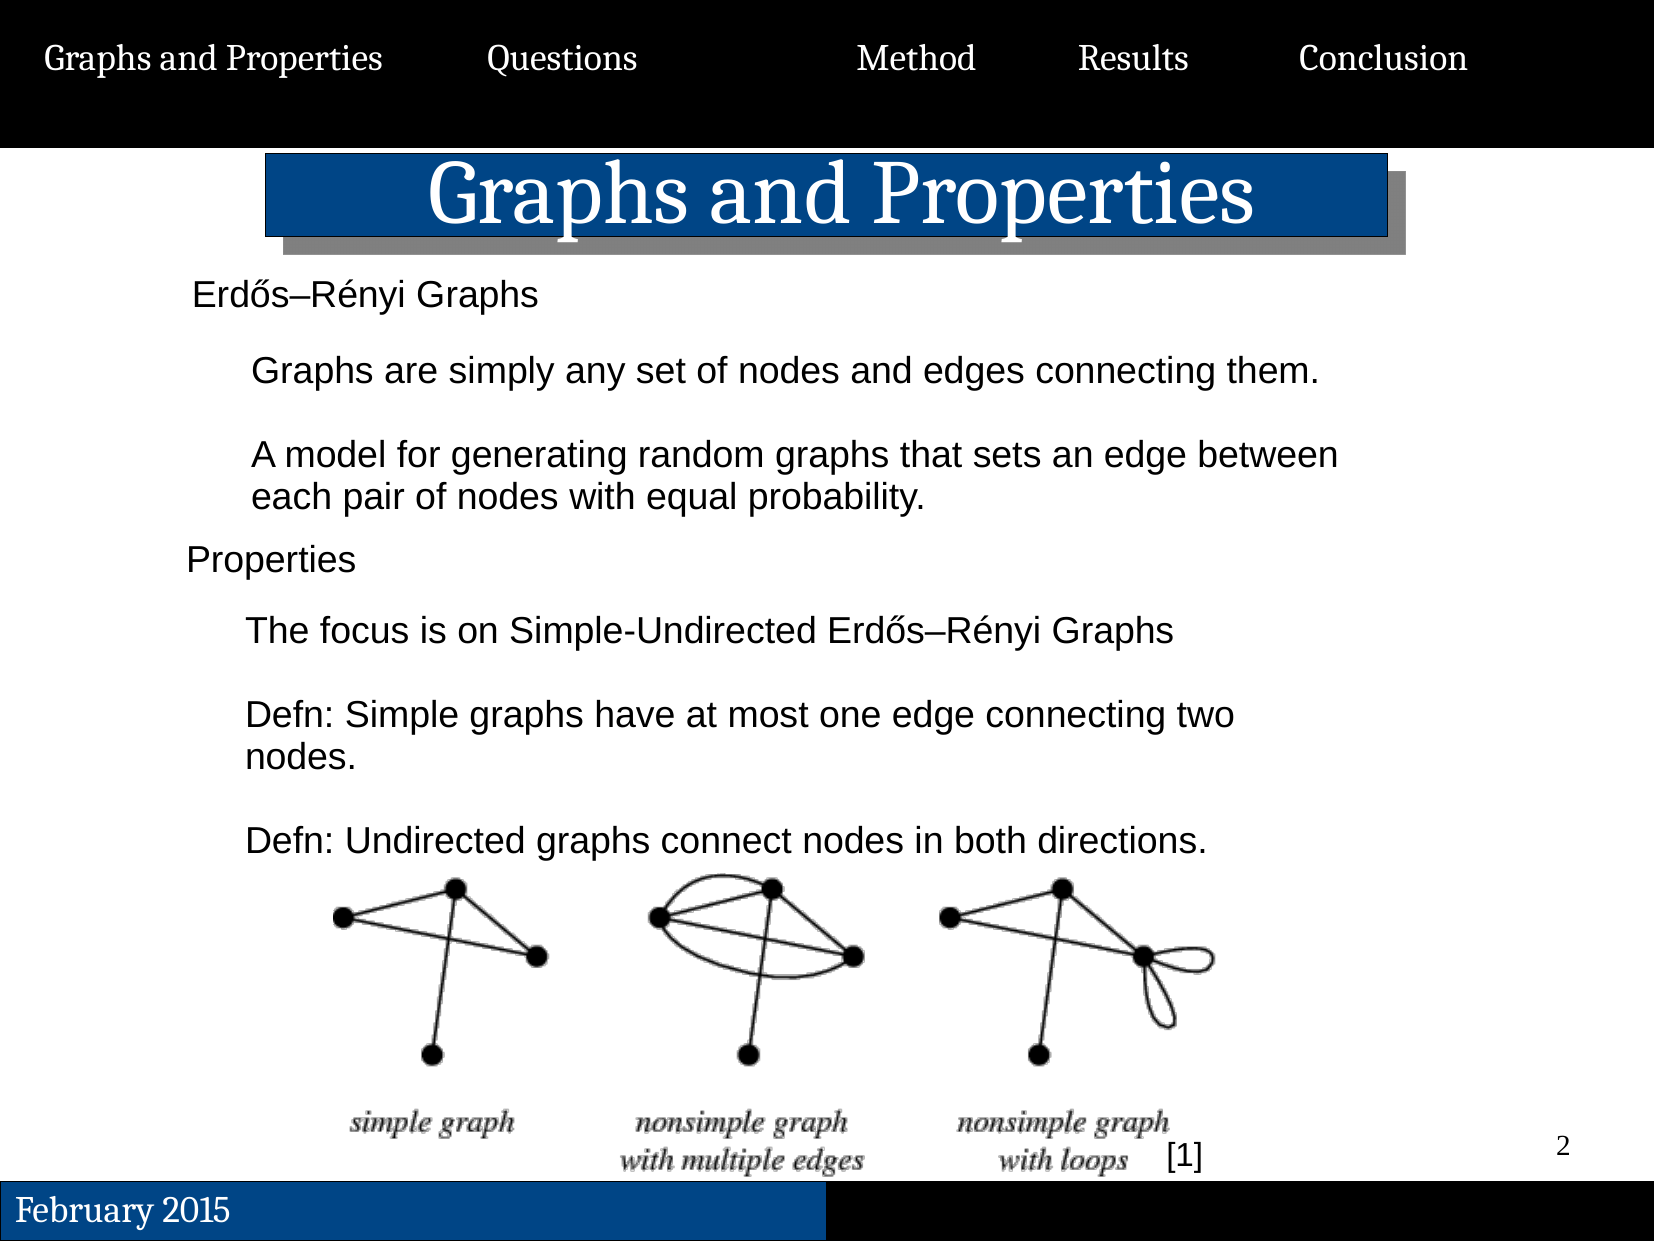

Graphs and Properties		Questions			Method		Results		Conclusion
Graphs and Properties
Erdős–Rényi Graphs
Graphs are simply any set of nodes and edges connecting them.
A model for generating random graphs that sets an edge between each pair of nodes with equal probability.
Properties
The focus is on Simple-Undirected Erdős–Rényi Graphs
Defn: Simple graphs have at most one edge connecting two nodes.
Defn: Undirected graphs connect nodes in both directions.
[1]
2
February 2015